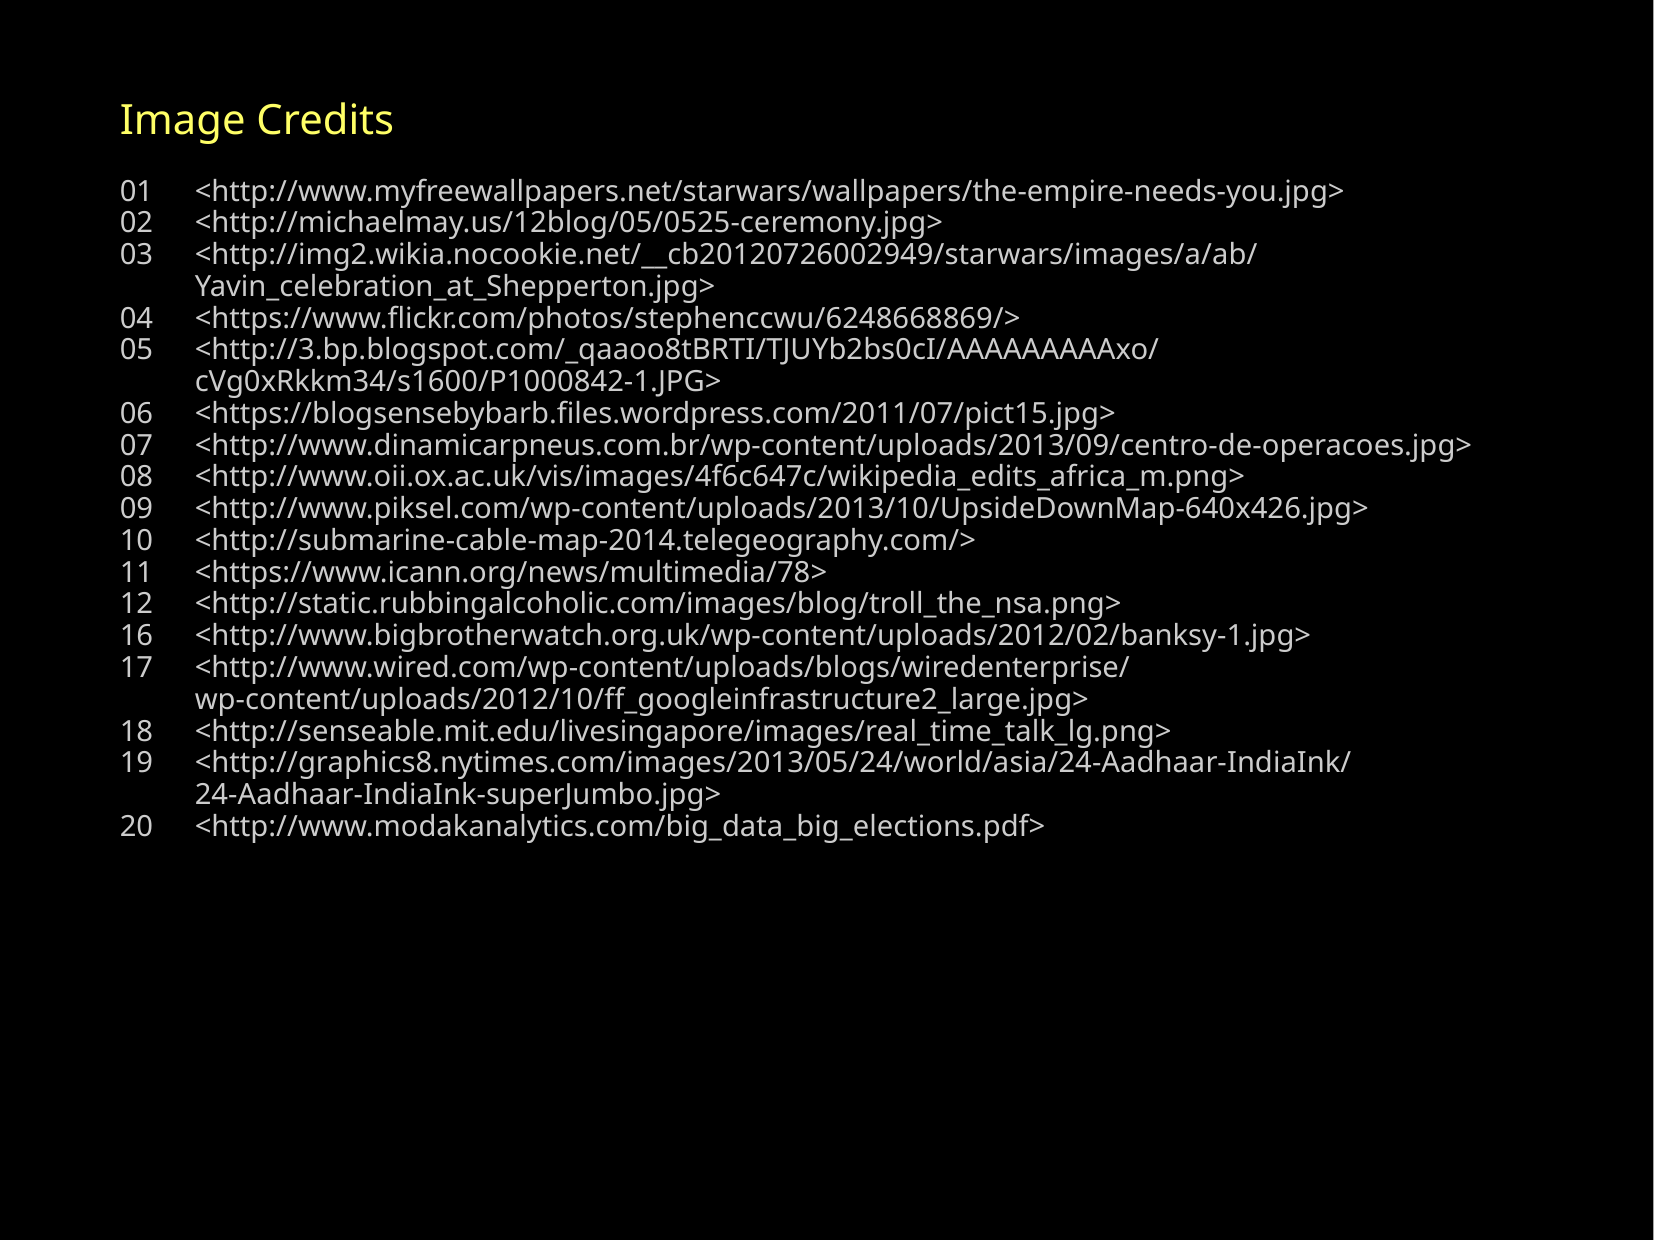

Image Credits
01	<http://www.myfreewallpapers.net/starwars/wallpapers/the-empire-needs-you.jpg>
02	<http://michaelmay.us/12blog/05/0525-ceremony.jpg>
03	<http://img2.wikia.nocookie.net/__cb20120726002949/starwars/images/a/ab/
	Yavin_celebration_at_Shepperton.jpg>
04	<https://www.flickr.com/photos/stephenccwu/6248668869/>
05	<http://3.bp.blogspot.com/_qaaoo8tBRTI/TJUYb2bs0cI/AAAAAAAAAxo/
	cVg0xRkkm34/s1600/P1000842-1.JPG>
06	<https://blogsensebybarb.files.wordpress.com/2011/07/pict15.jpg>
07	<http://www.dinamicarpneus.com.br/wp-content/uploads/2013/09/centro-de-operacoes.jpg>
08	<http://www.oii.ox.ac.uk/vis/images/4f6c647c/wikipedia_edits_africa_m.png>
09	<http://www.piksel.com/wp-content/uploads/2013/10/UpsideDownMap-640x426.jpg>
10	<http://submarine-cable-map-2014.telegeography.com/>
11	<https://www.icann.org/news/multimedia/78>
12	<http://static.rubbingalcoholic.com/images/blog/troll_the_nsa.png>
16	<http://www.bigbrotherwatch.org.uk/wp-content/uploads/2012/02/banksy-1.jpg>
17	<http://www.wired.com/wp-content/uploads/blogs/wiredenterprise/
	wp-content/uploads/2012/10/ff_googleinfrastructure2_large.jpg>
18	<http://senseable.mit.edu/livesingapore/images/real_time_talk_lg.png>
19	<http://graphics8.nytimes.com/images/2013/05/24/world/asia/24-Aadhaar-IndiaInk/
	24-Aadhaar-IndiaInk-superJumbo.jpg>
20	<http://www.modakanalytics.com/big_data_big_elections.pdf>